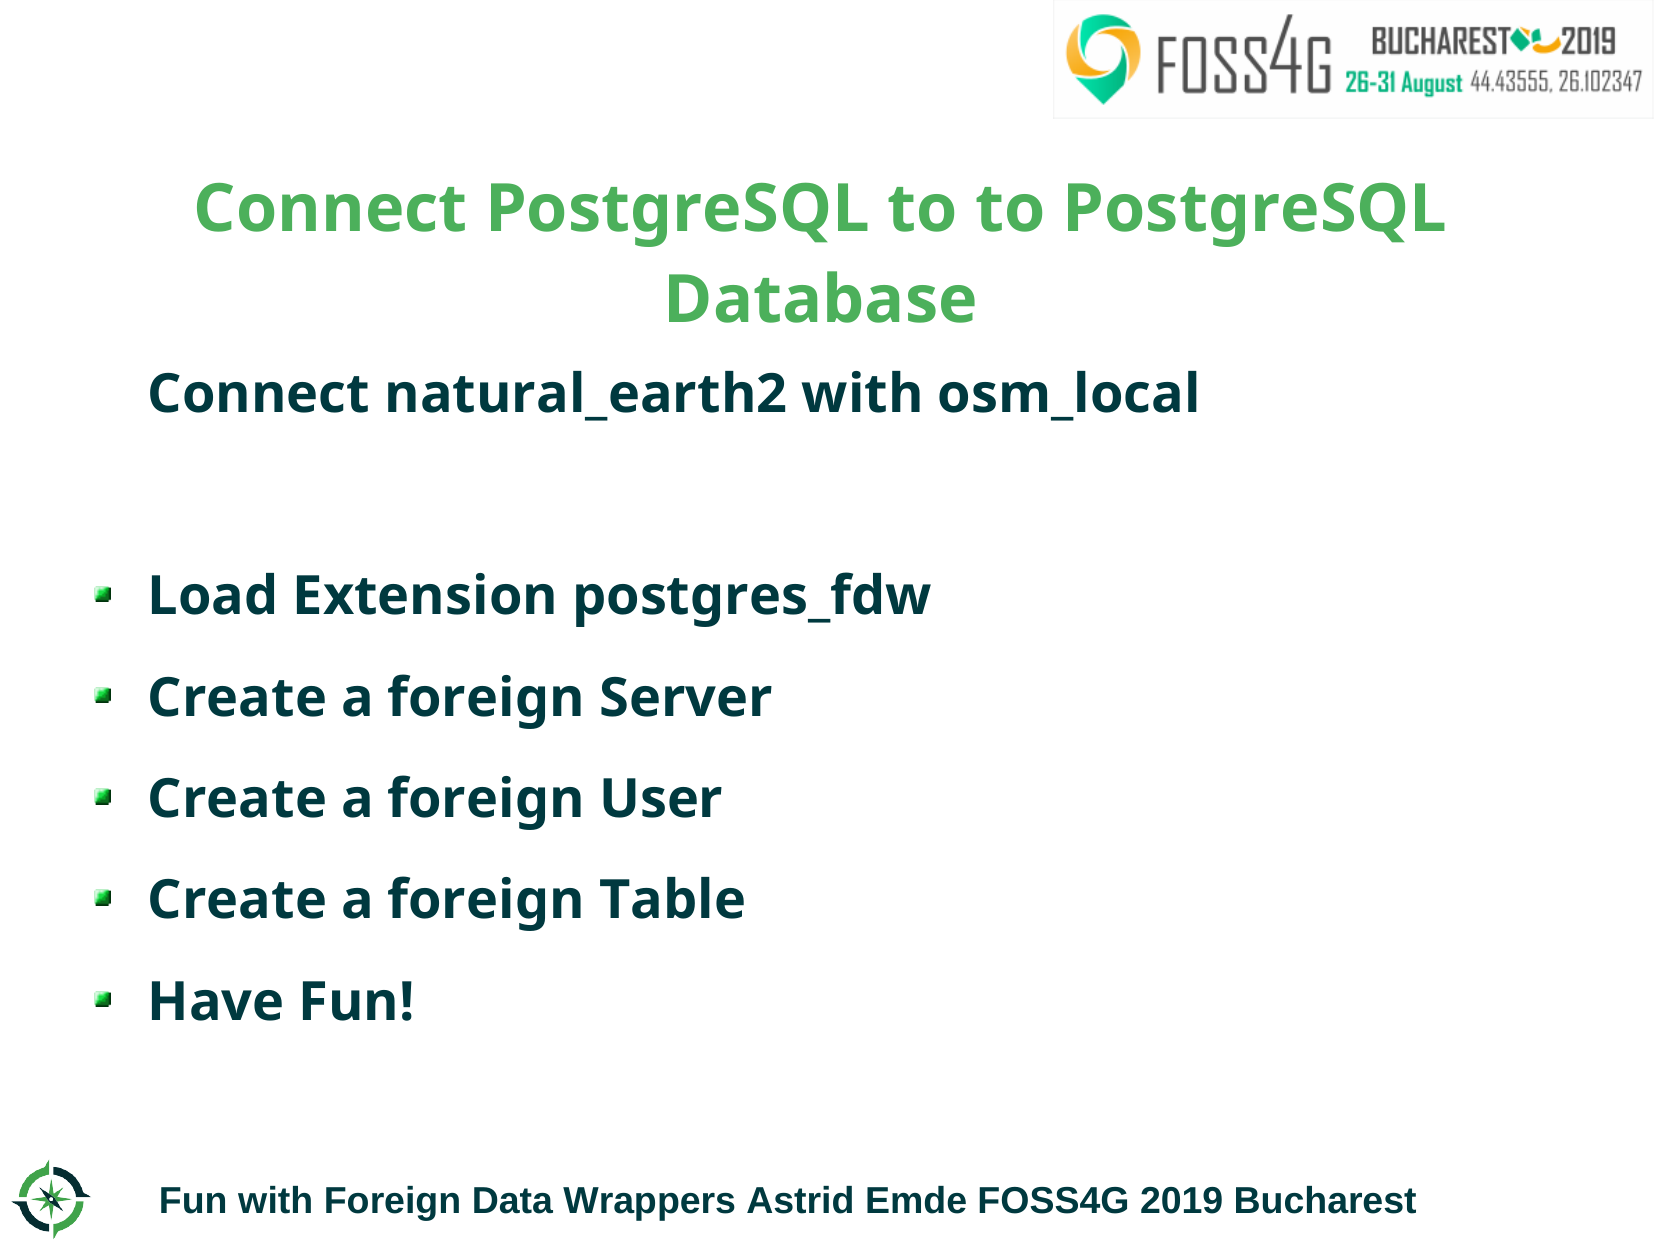

# Connect PostgreSQL to to PostgreSQL Database
Connect natural_earth2 with osm_local
Load Extension postgres_fdw
Create a foreign Server
Create a foreign User
Create a foreign Table
Have Fun!